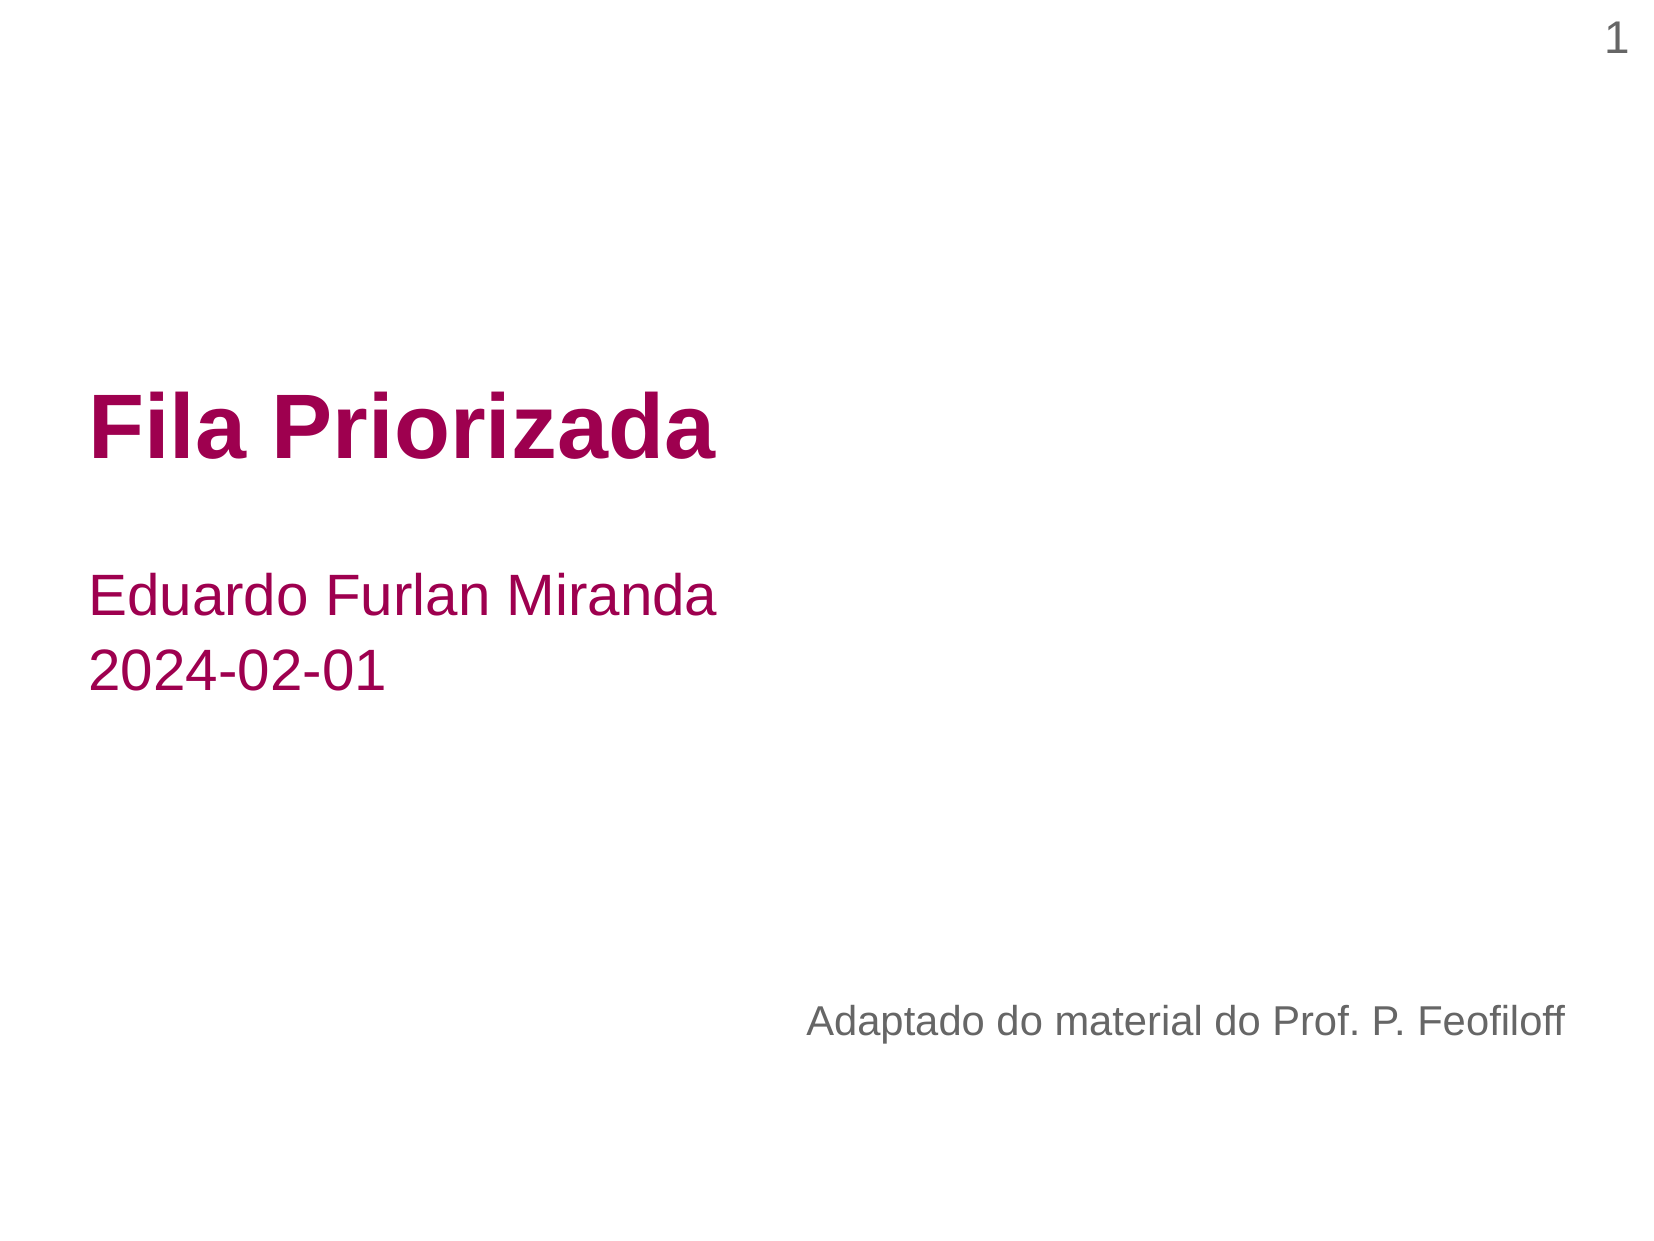

1
# Fila Priorizada Eduardo Furlan Miranda 2024-02-01
Adaptado do material do Prof. P. Feofiloff